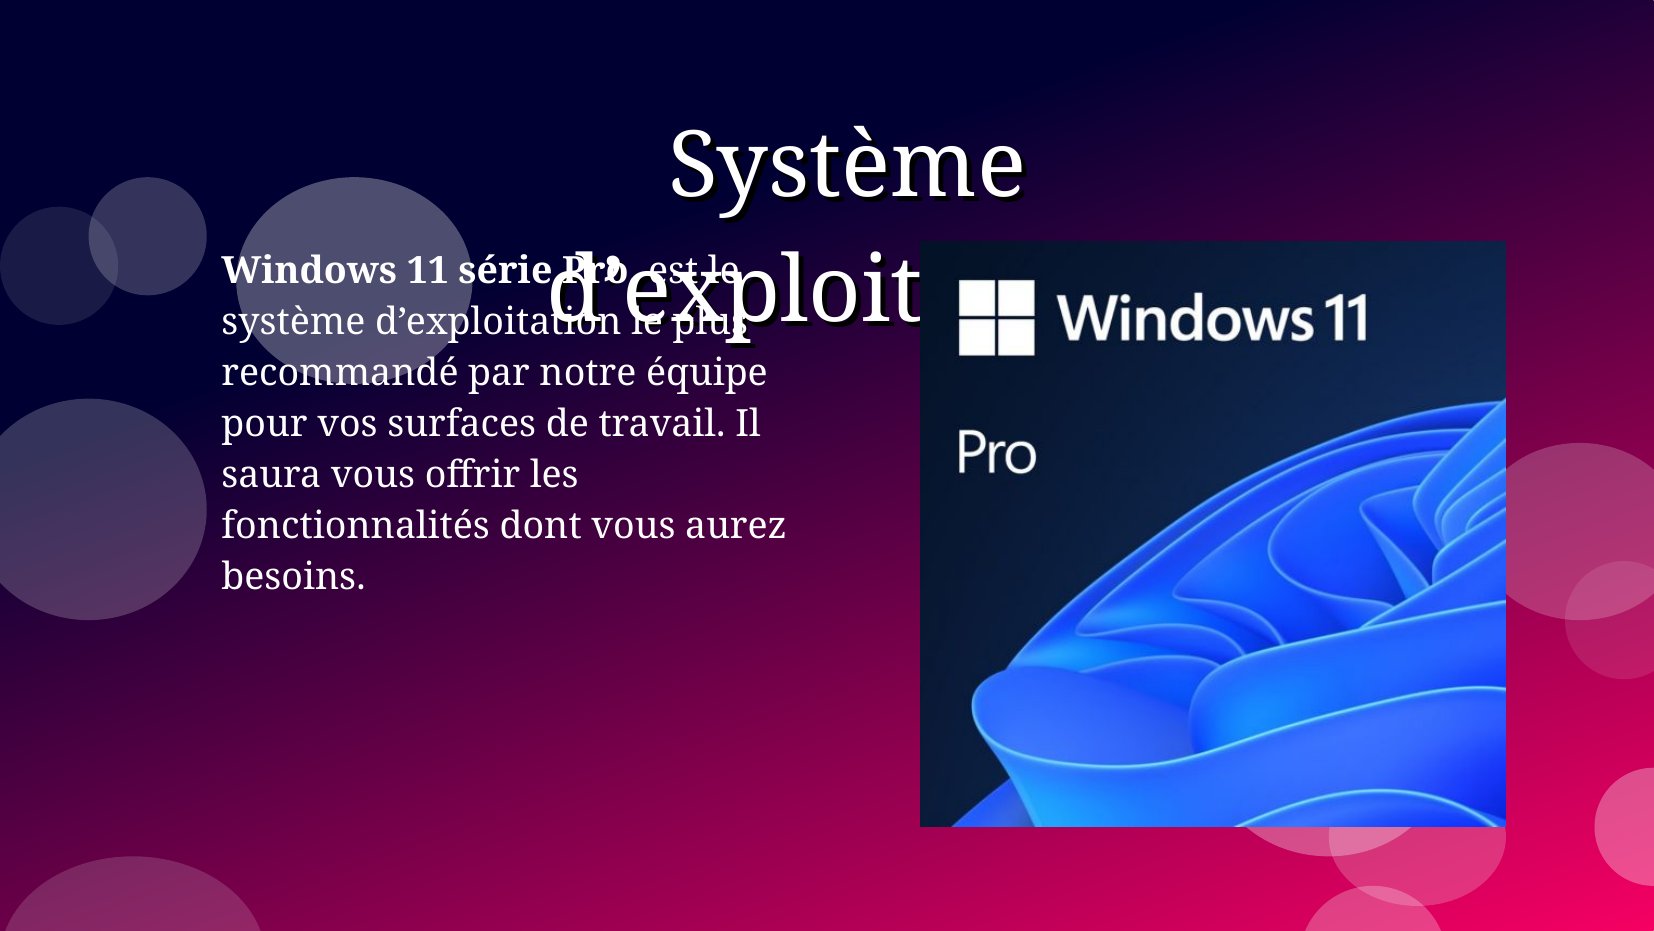

Système d’exploitation
Windows 11 série Pro, est le système d’exploitation le plus recommandé par notre équipe pour vos surfaces de travail. Il saura vous offrir les fonctionnalités dont vous aurez besoins.